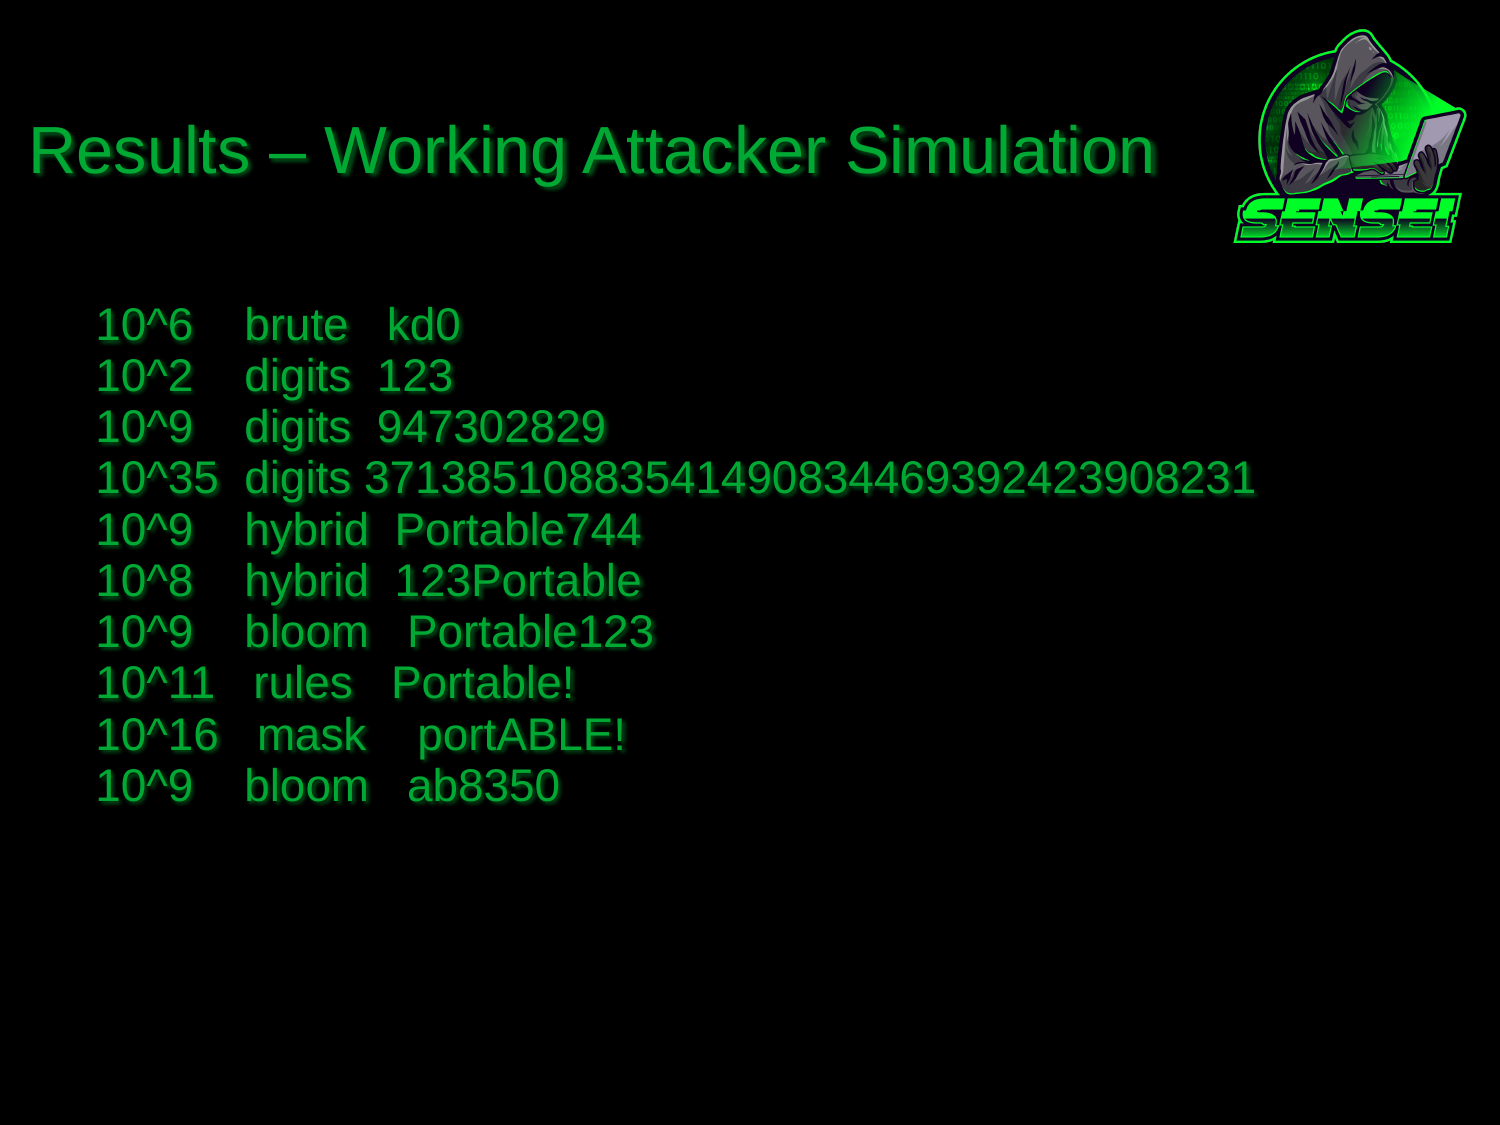

Results – Working Attacker Simulation
#
10^6 brute kd0
10^2 digits 123
10^9 digits 947302829
10^35 digits 37138510883541490834469392423908231
10^9 hybrid Portable744
10^8 hybrid 123Portable
10^9 bloom Portable123
10^11 rules Portable!
10^16 mask portABLE!
10^9 bloom ab8350